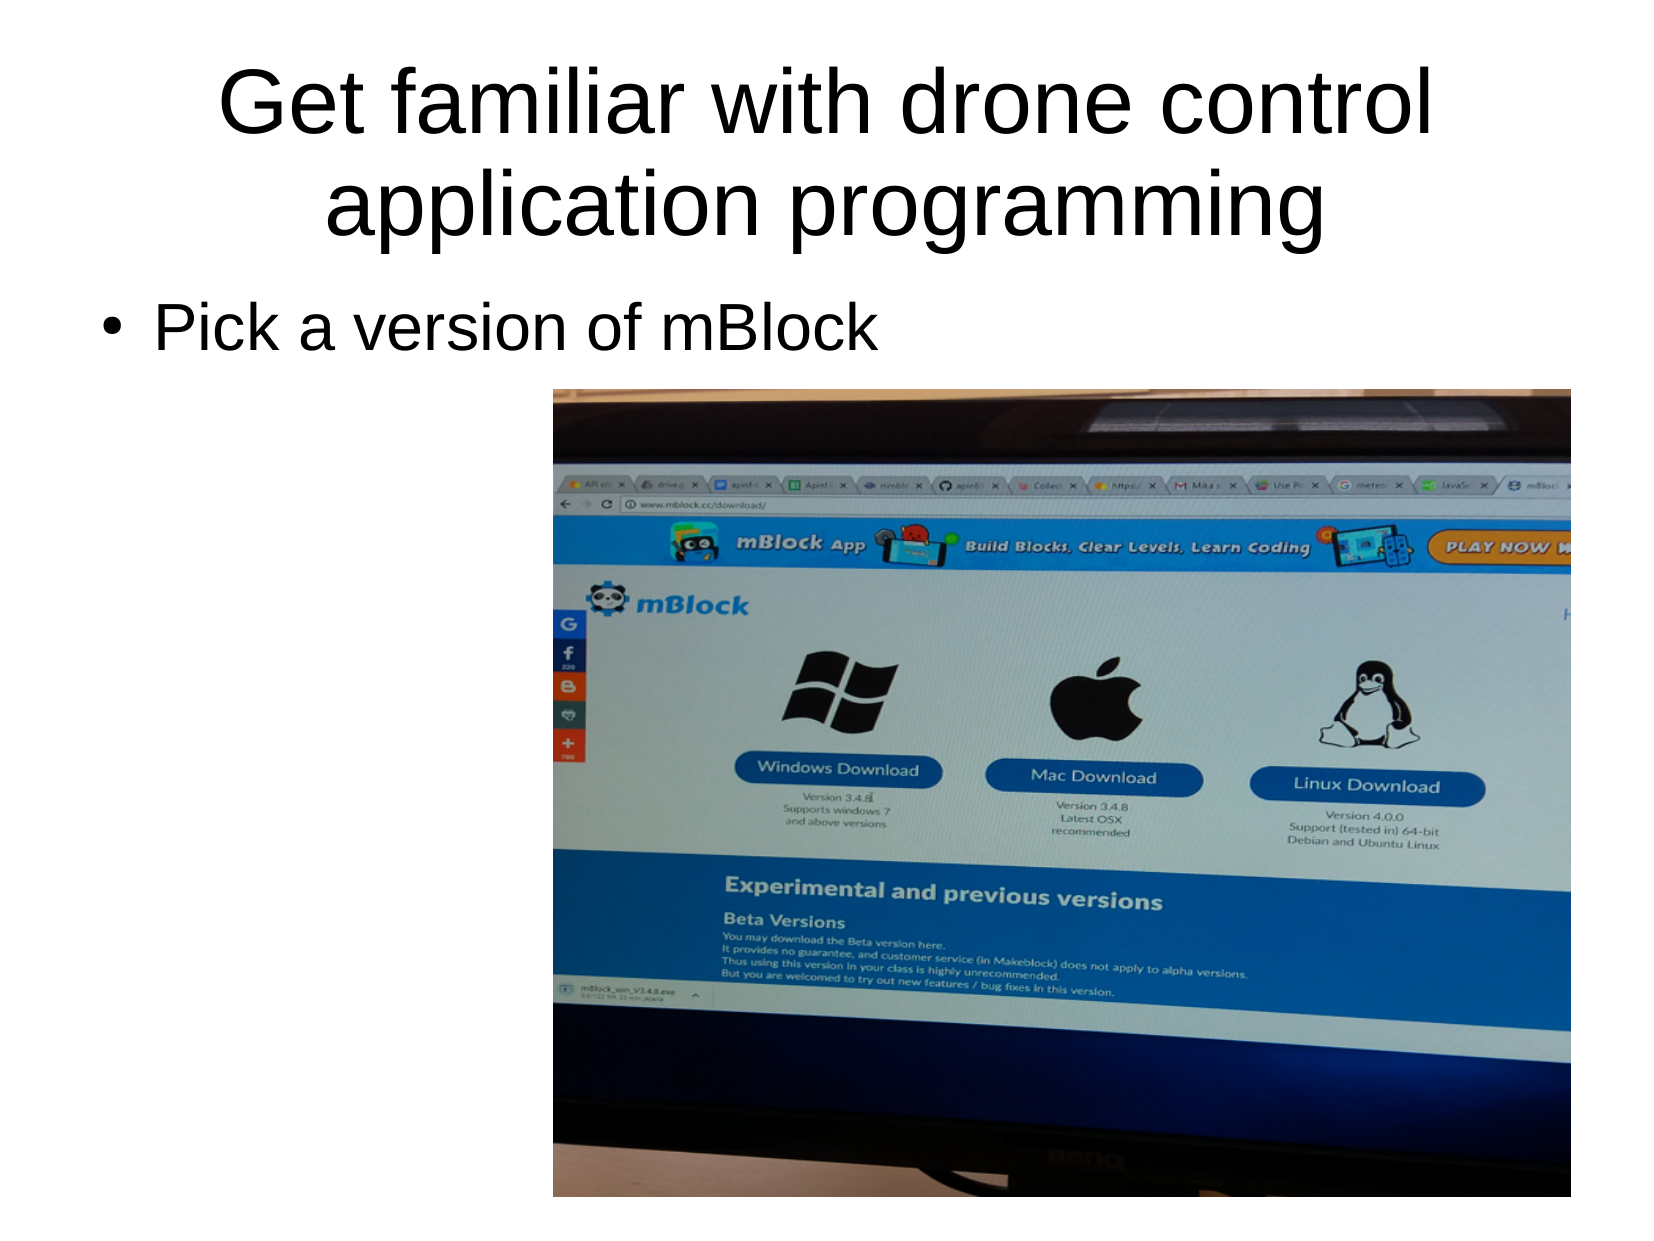

# Get familiar with drone control application programming
Pick a version of mBlock